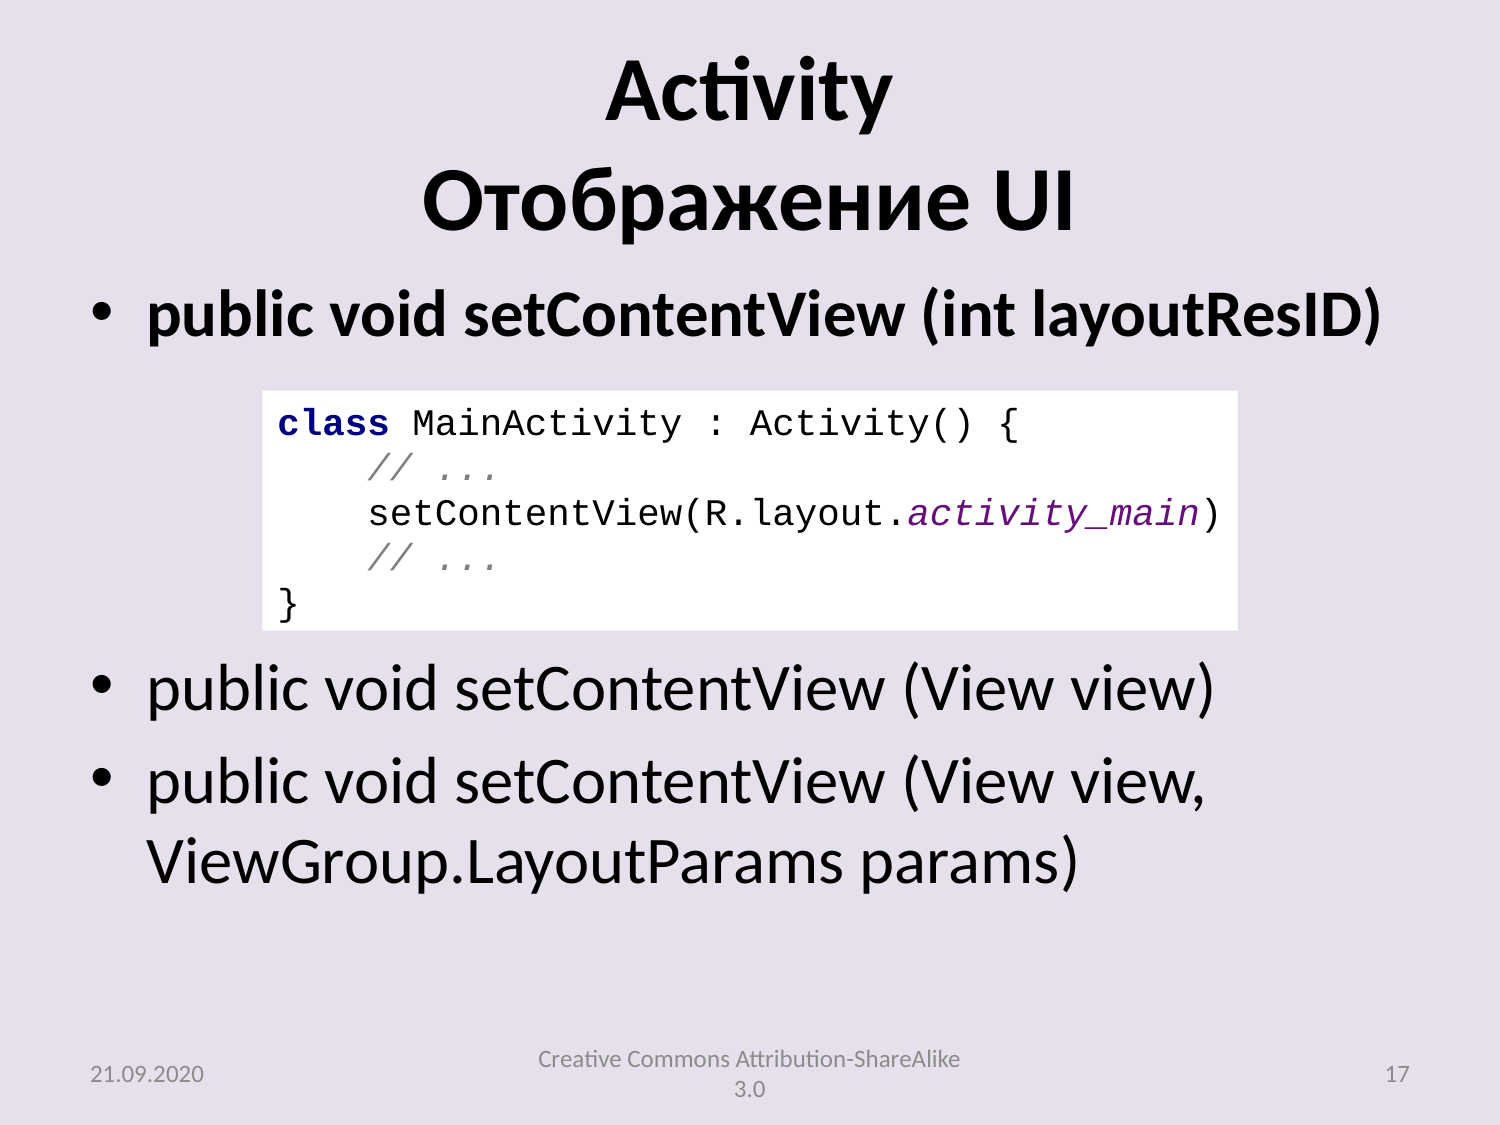

# Activity Отображение UI
public void setContentView (int layoutResID)
public void setContentView (View view)
public void setContentView (View view, ViewGroup.LayoutParams params)
class MainActivity : Activity() {
 // ...
 setContentView(R.layout.activity_main)
 // ...
}
21.09.2020
Creative Commons Attribution-ShareAlike 3.0
17